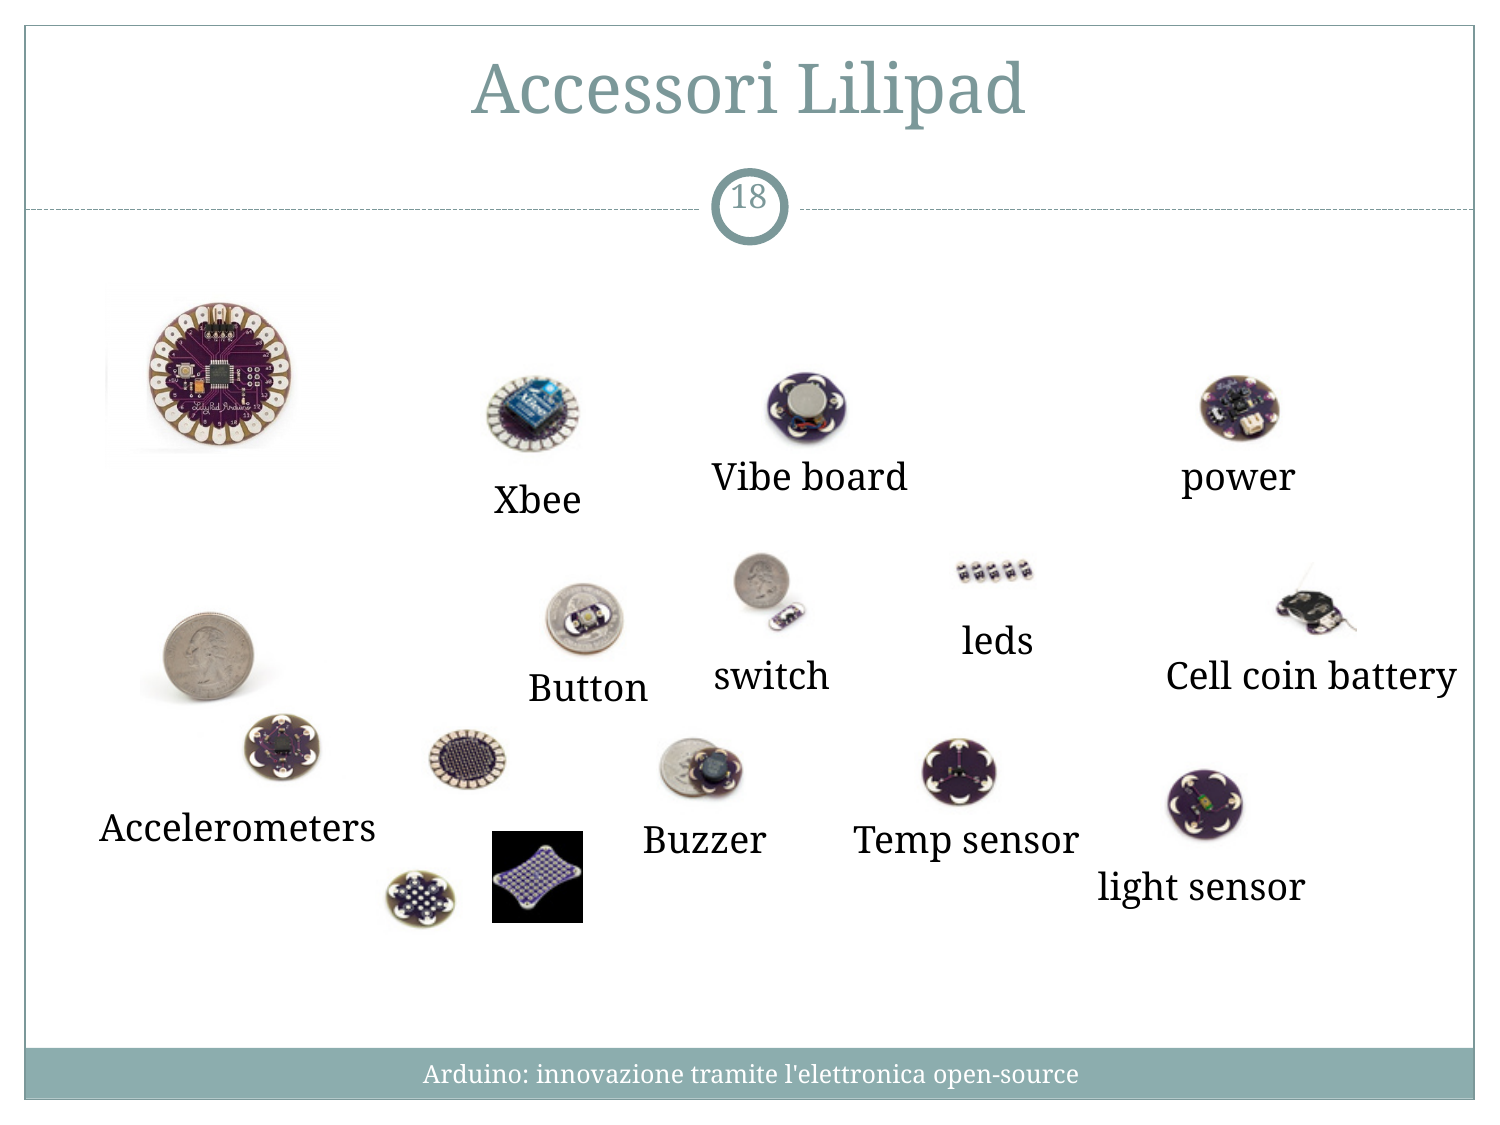

# Accessori Lilipad
Vibe board
power
Xbee
leds
switch
Cell coin battery
Button
Accelerometers
Buzzer
Temp sensor
light sensor
Arduino: innovazione tramite l'elettronica open-source